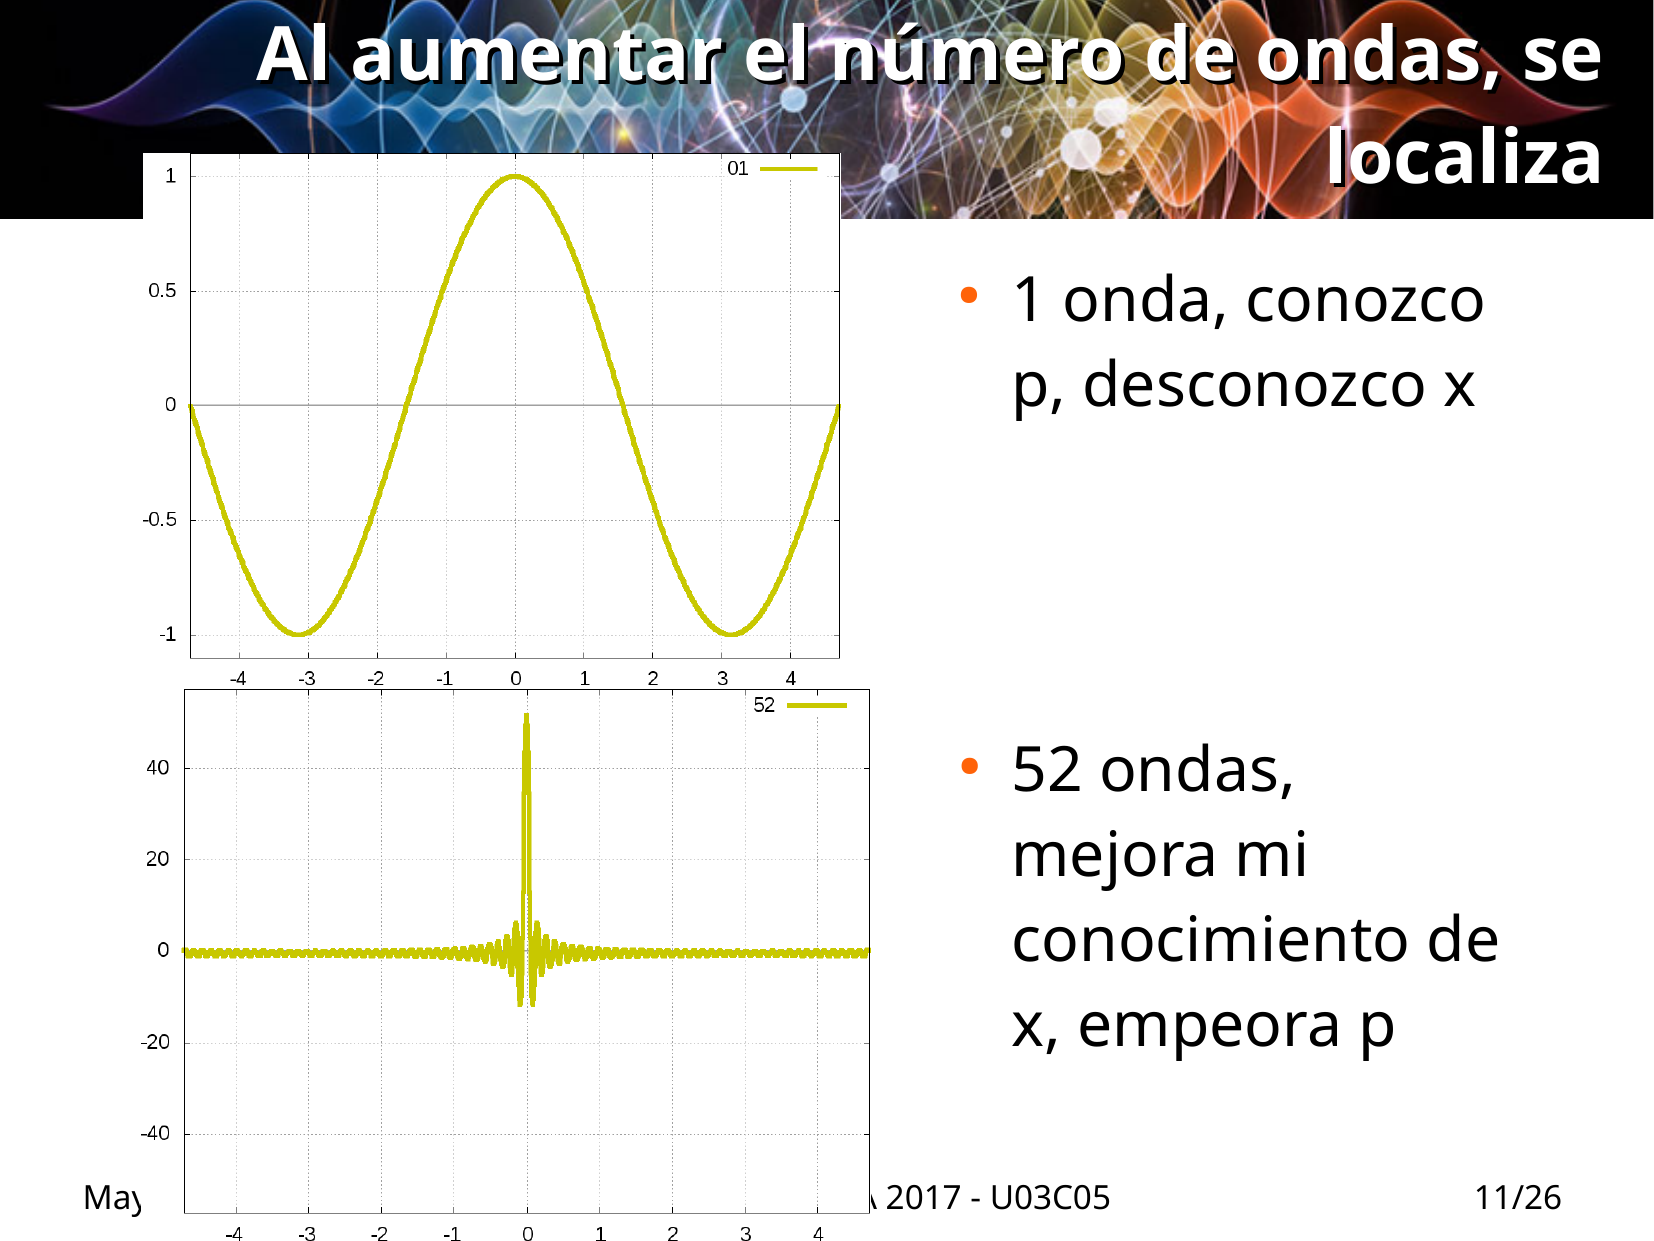

Al aumentar el número de ondas, se localiza
# 1 onda, conozco p, desconozco x
52 ondas, mejora mi conocimiento de x, empeora p
May 04, 2017
H. Asorey - Moderna A 2017 - U03C05
11